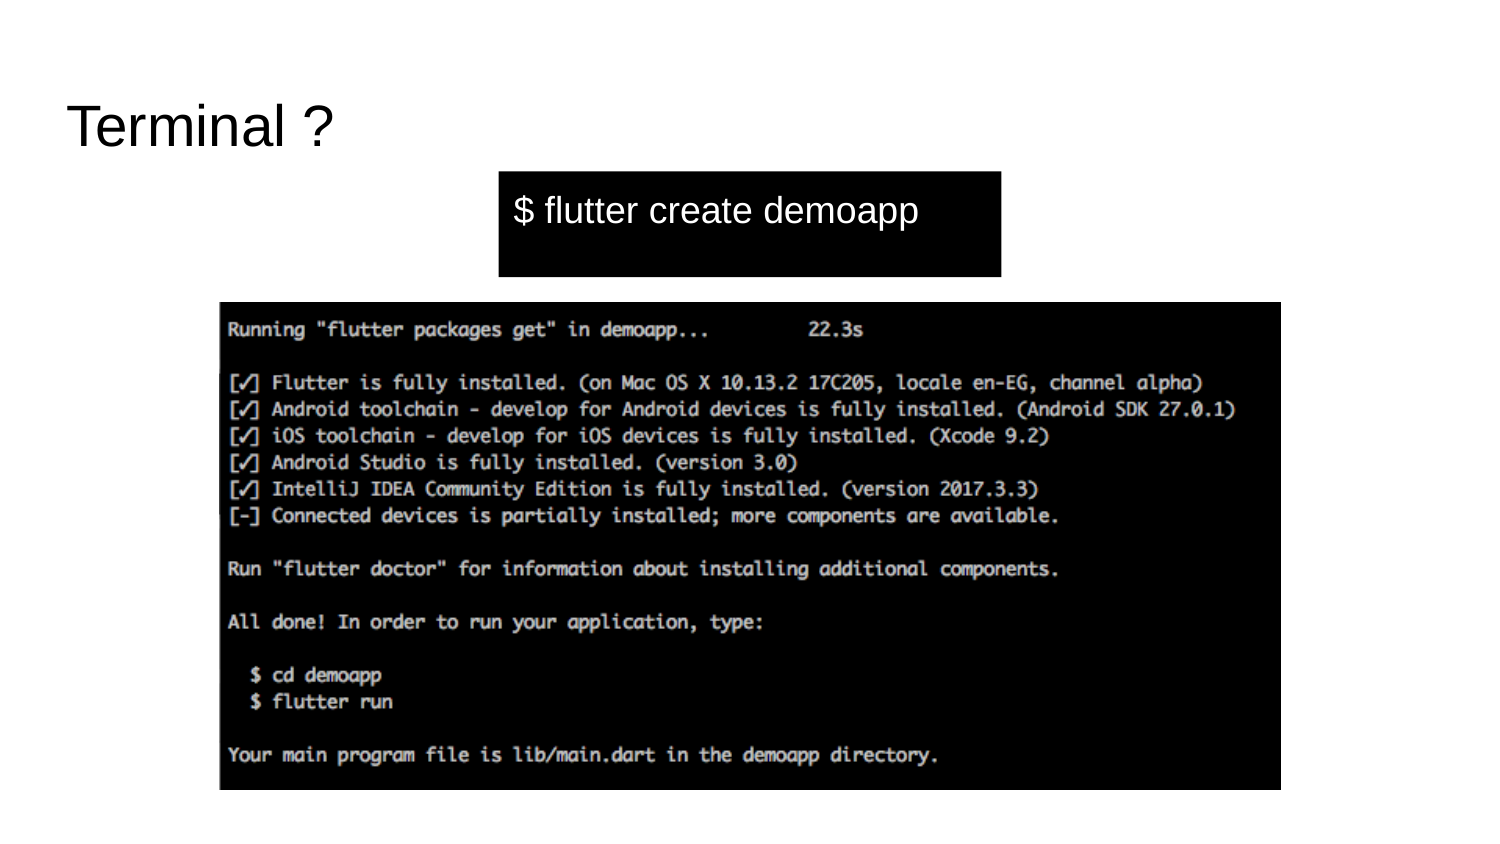

# Terminal ?
$ flutter create demoapp